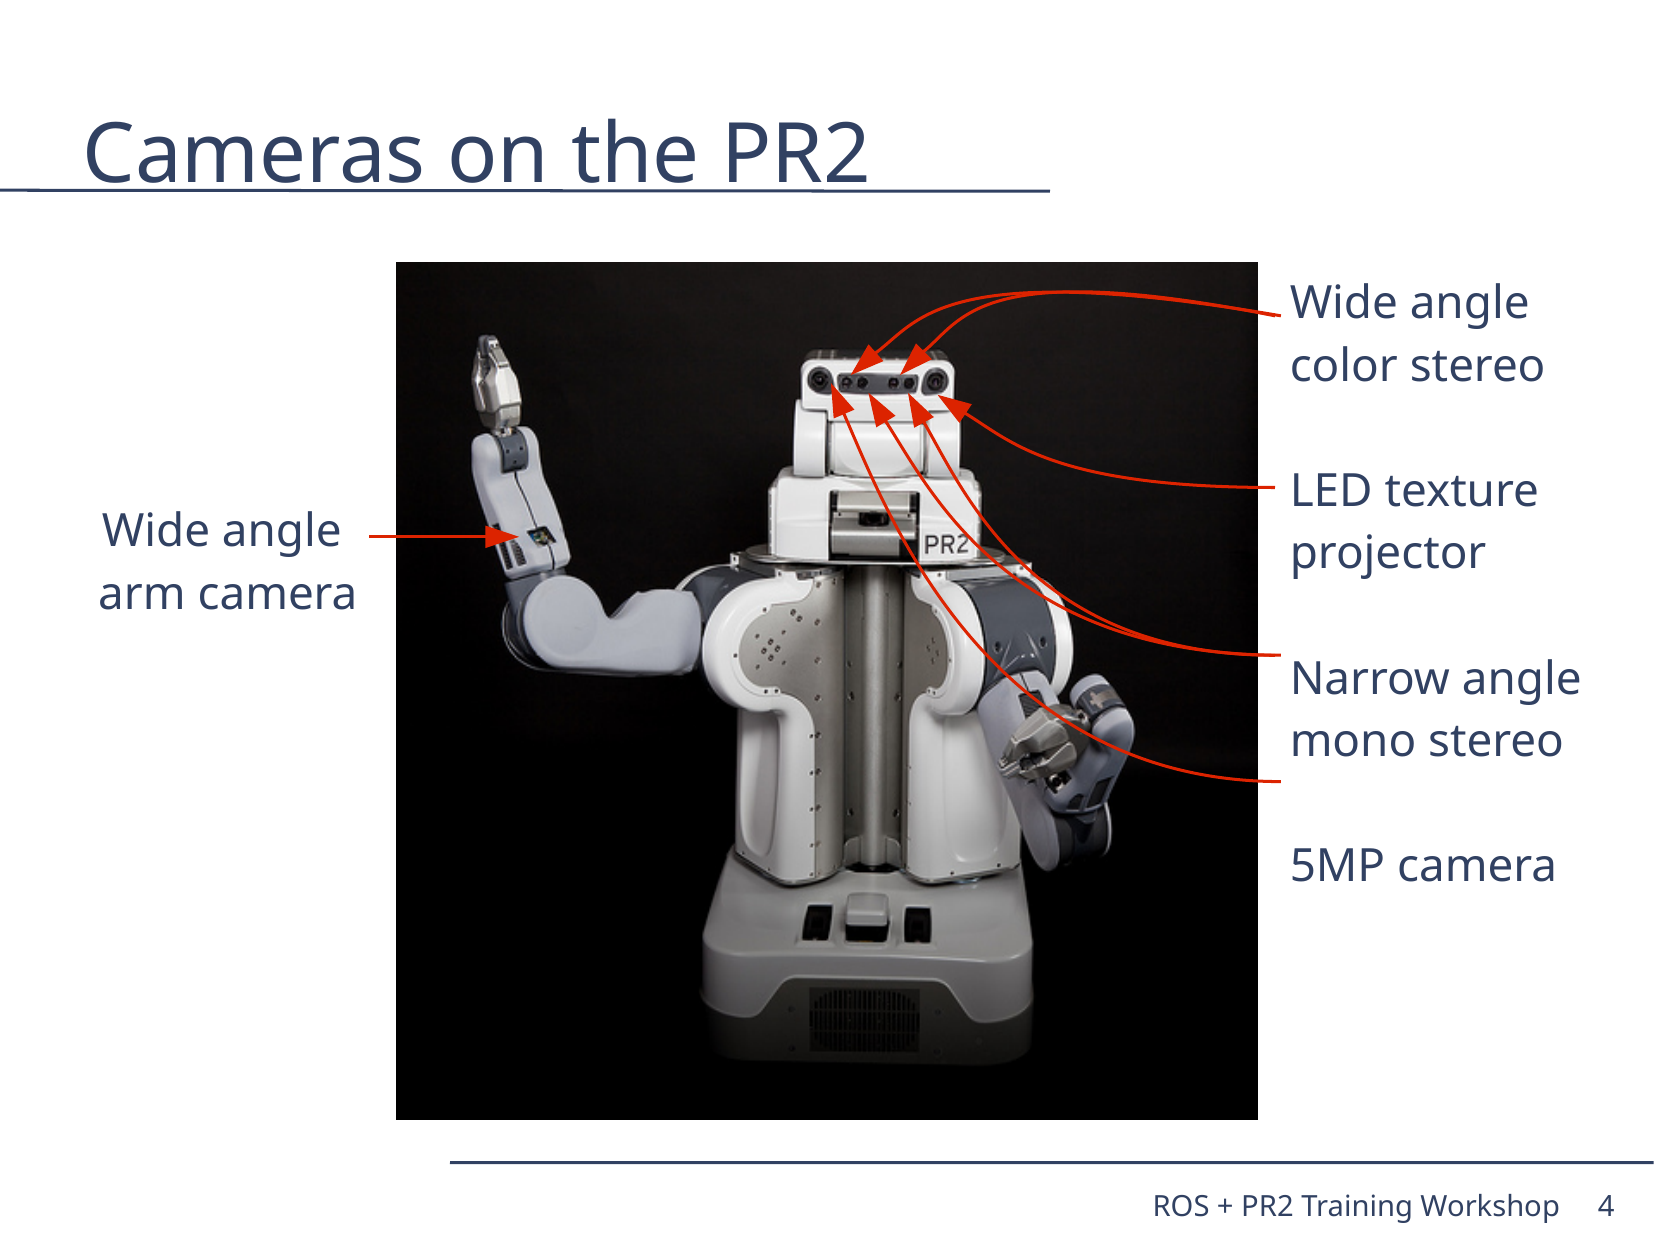

# Cameras on the PR2
Wide angle color stereo
LED texture projector
Narrow angle mono stereo
5MP camera
Wide angle
 arm camera